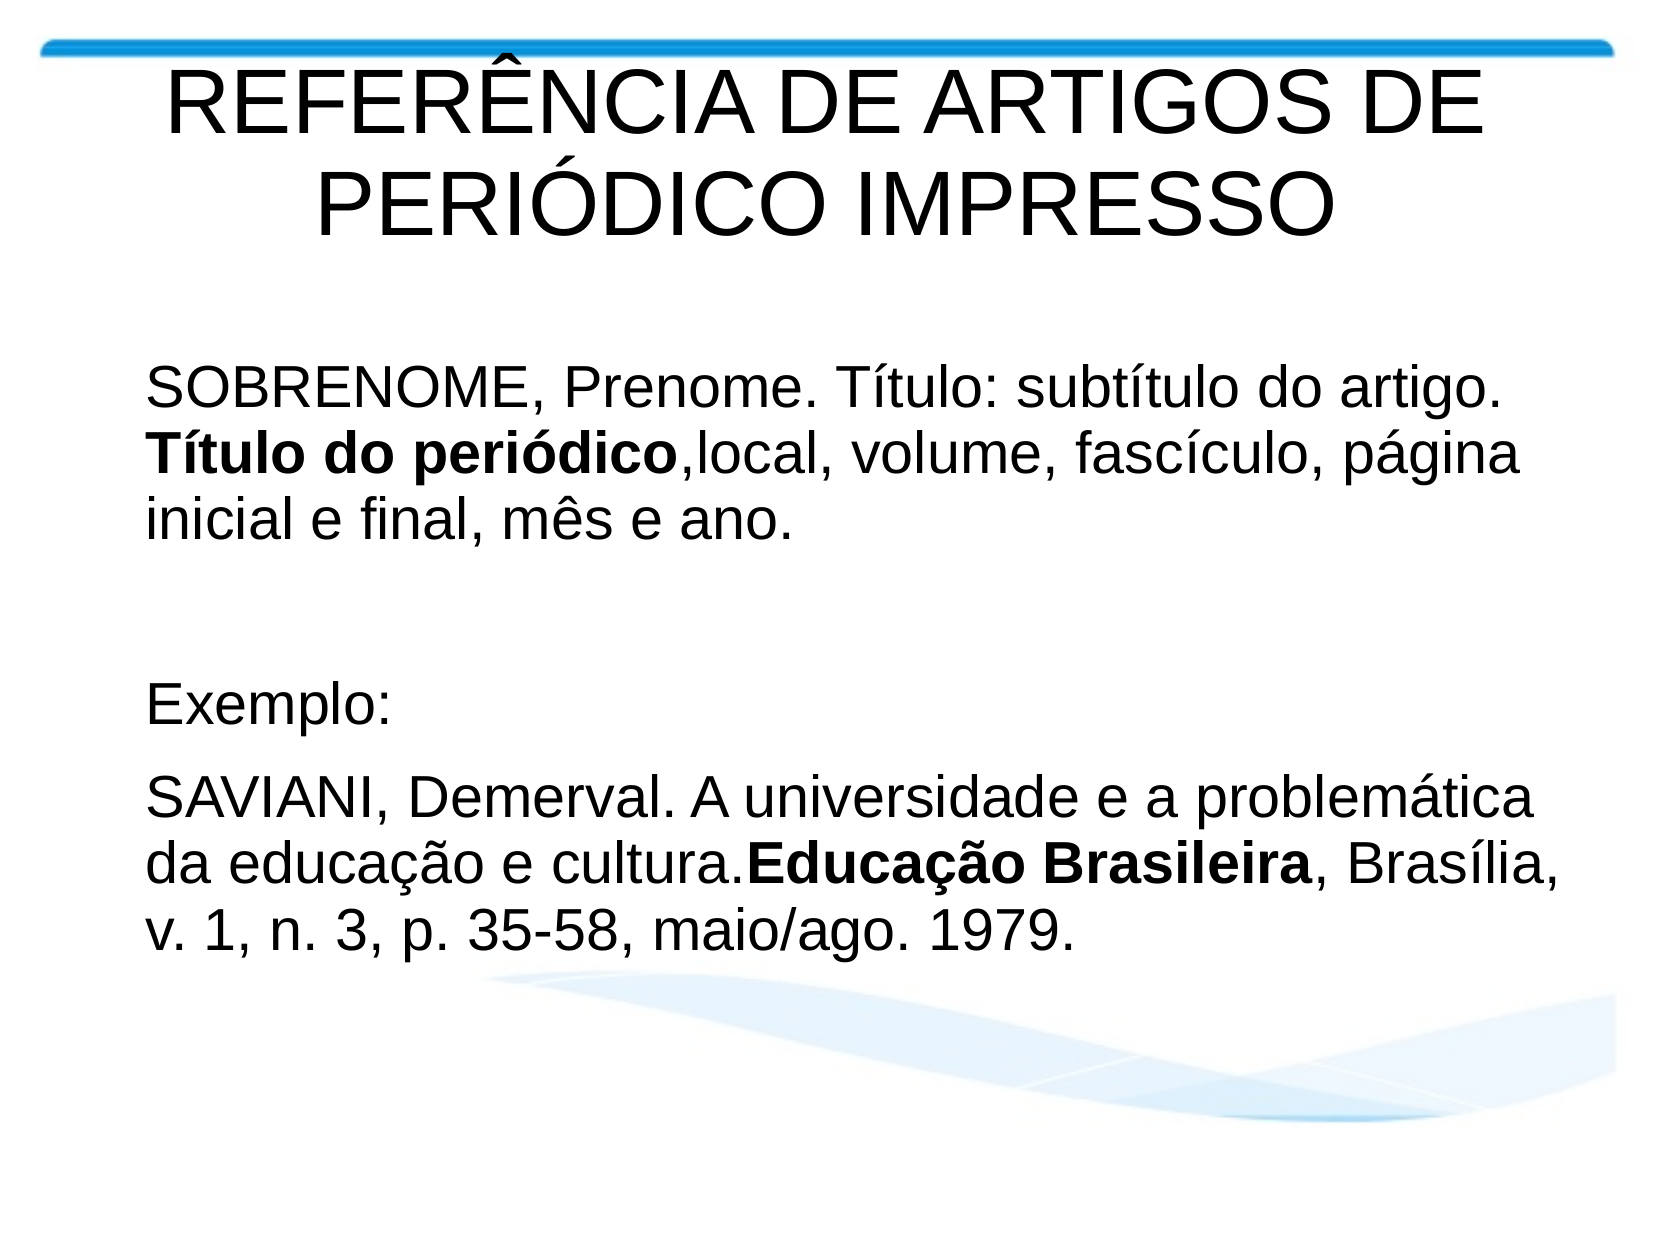

# REFERÊNCIA DE ARTIGOS DE PERIÓDICO IMPRESSO
SOBRENOME, Prenome. Título: subtítulo do artigo. Título do periódico,local, volume, fascículo, página inicial e final, mês e ano.
Exemplo:
SAVIANI, Demerval. A universidade e a problemática da educação e cultura.Educação Brasileira, Brasília, v. 1, n. 3, p. 35-58, maio/ago. 1979.